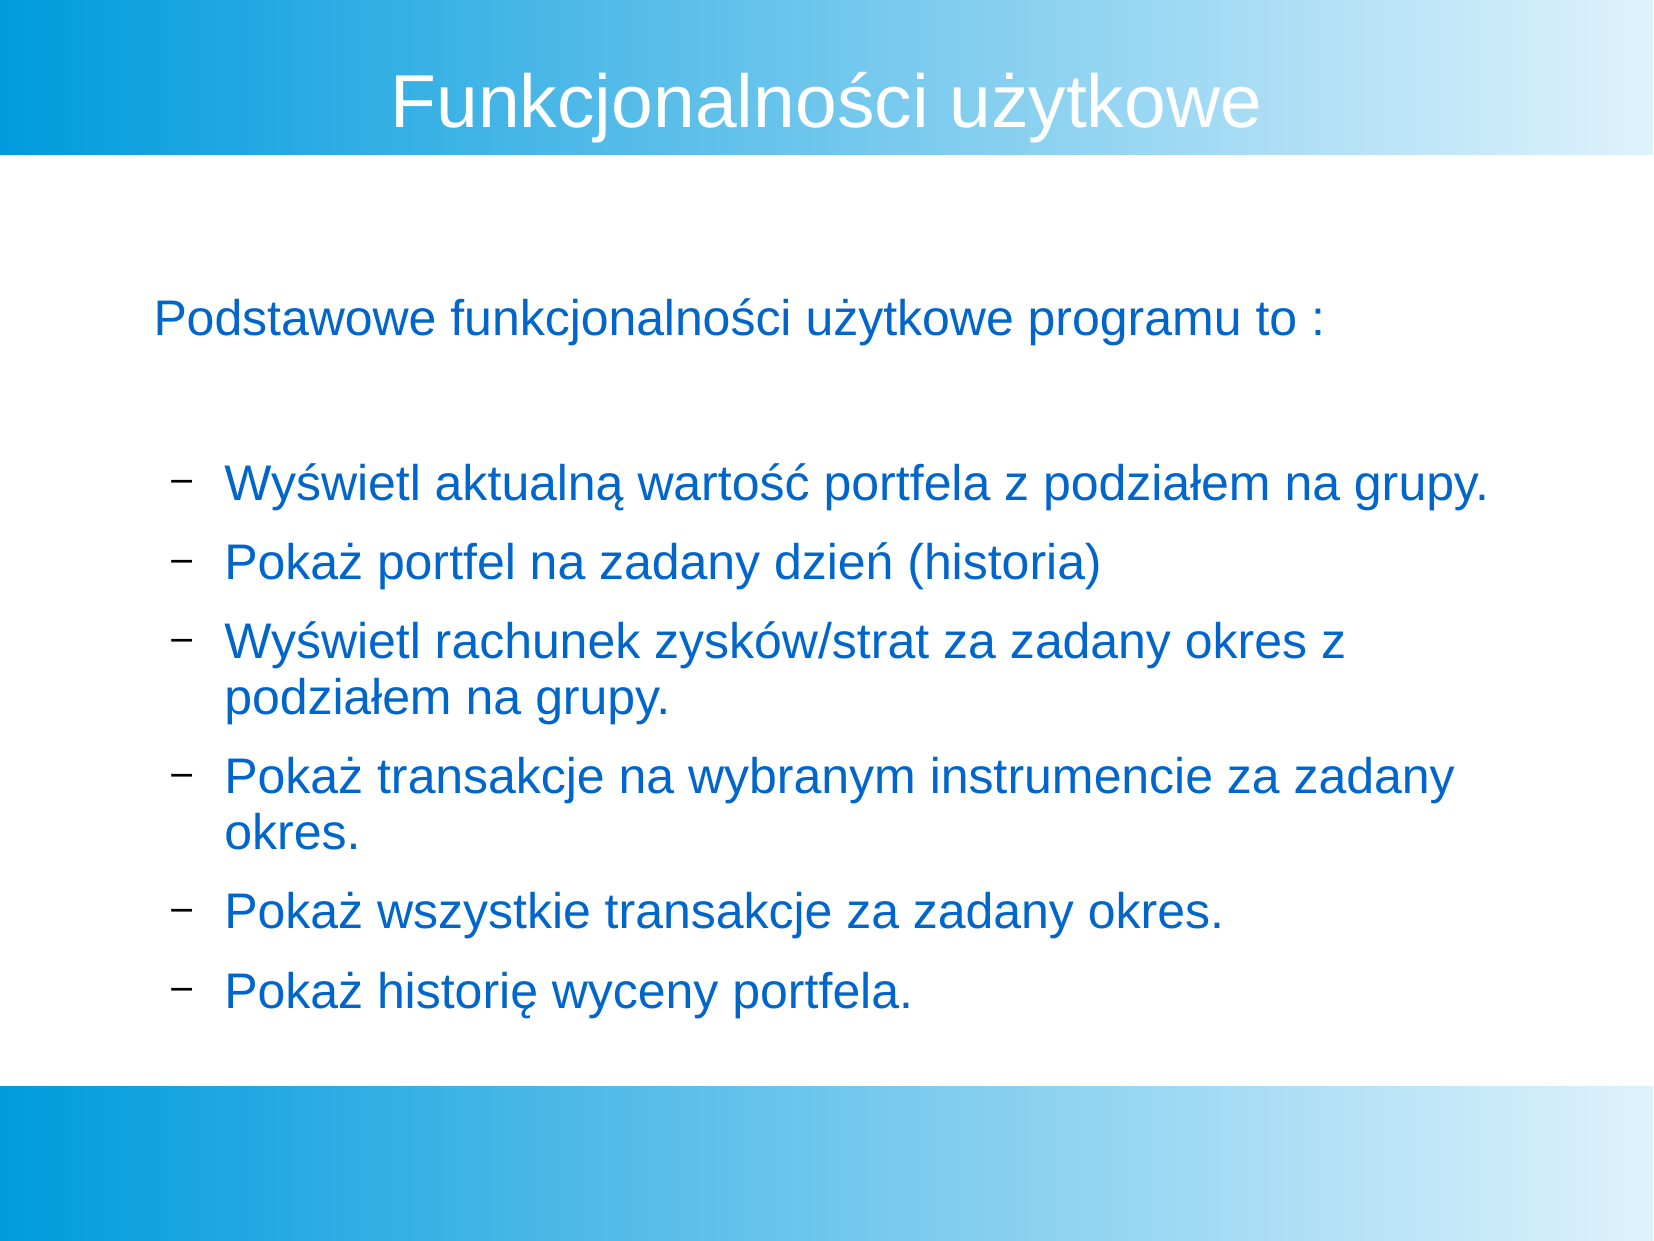

# Funkcjonalności użytkowe
Podstawowe funkcjonalności użytkowe programu to :
Wyświetl aktualną wartość portfela z podziałem na grupy.
Pokaż portfel na zadany dzień (historia)
Wyświetl rachunek zysków/strat za zadany okres z podziałem na grupy.
Pokaż transakcje na wybranym instrumencie za zadany okres.
Pokaż wszystkie transakcje za zadany okres.
Pokaż historię wyceny portfela.